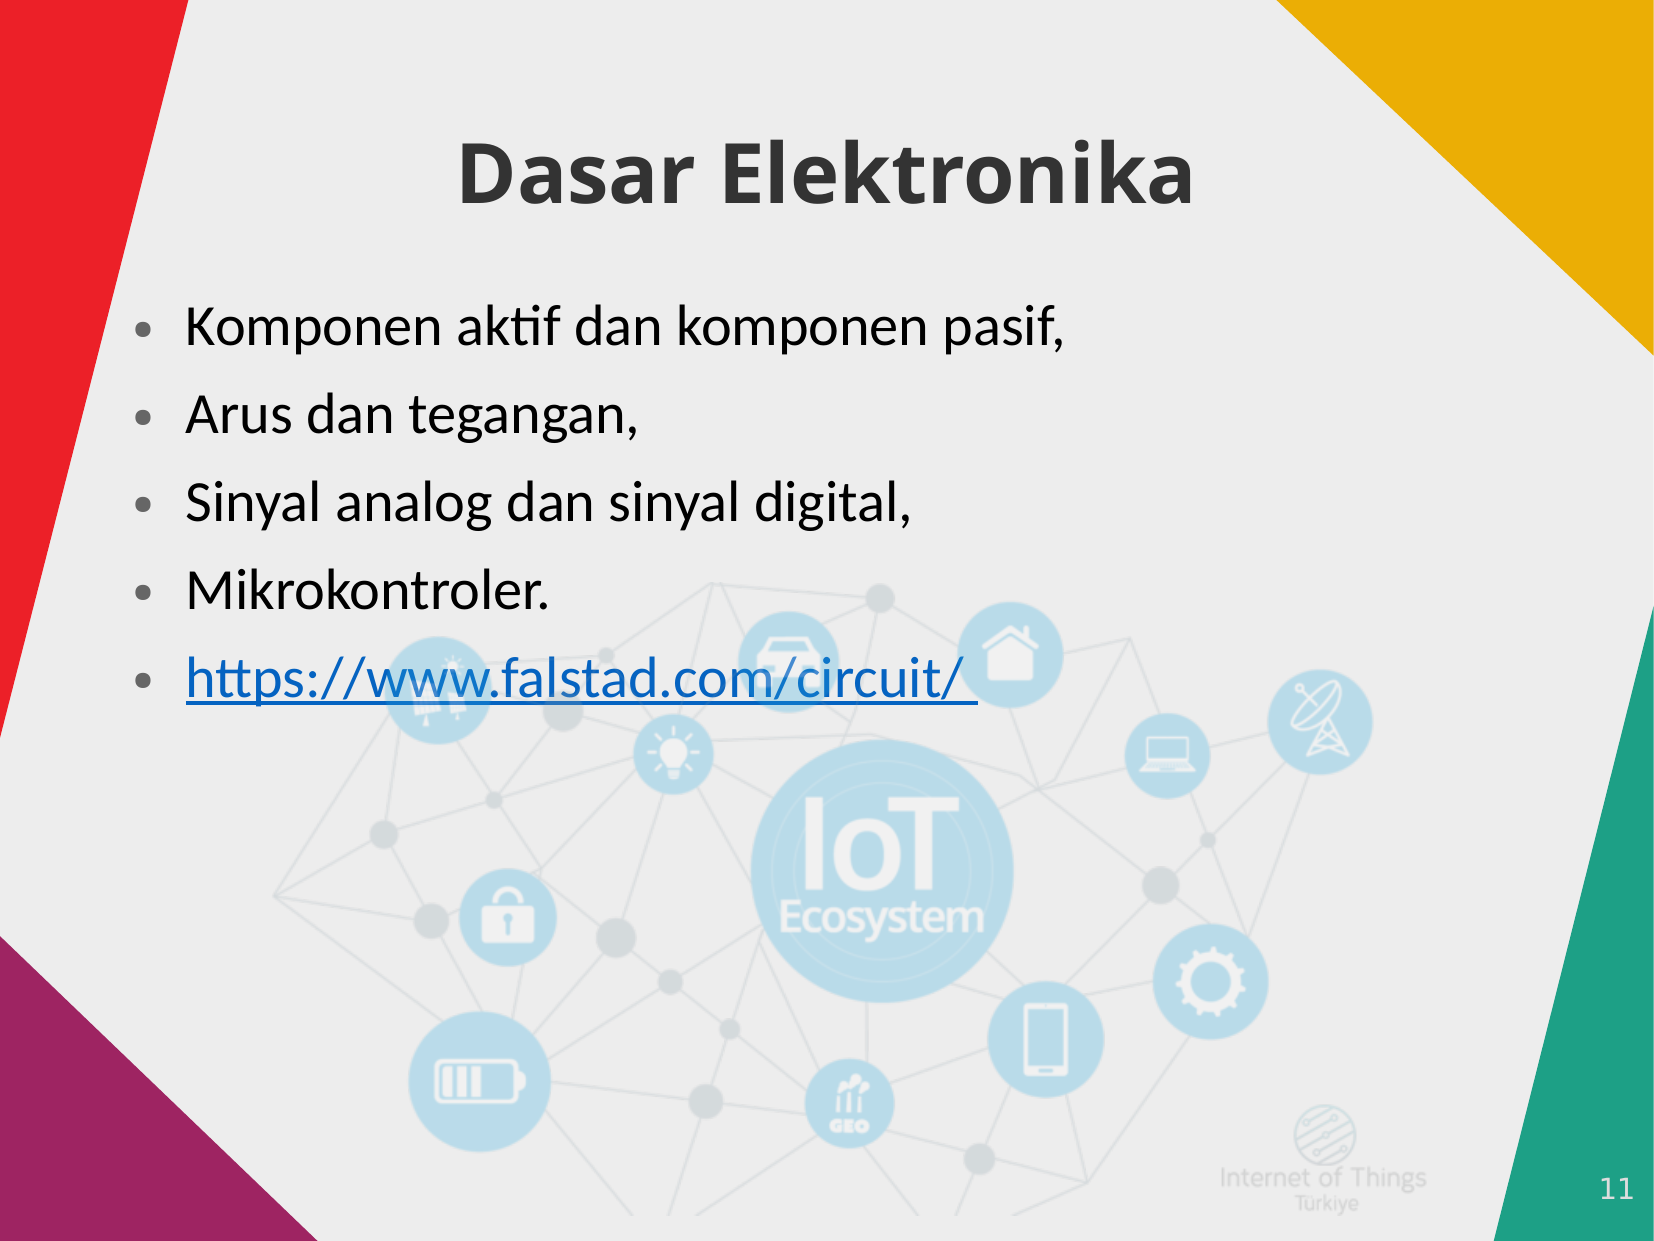

# Dasar Elektronika
Komponen aktif dan komponen pasif,
Arus dan tegangan,
Sinyal analog dan sinyal digital,
Mikrokontroler.
https://www.falstad.com/circuit/
11